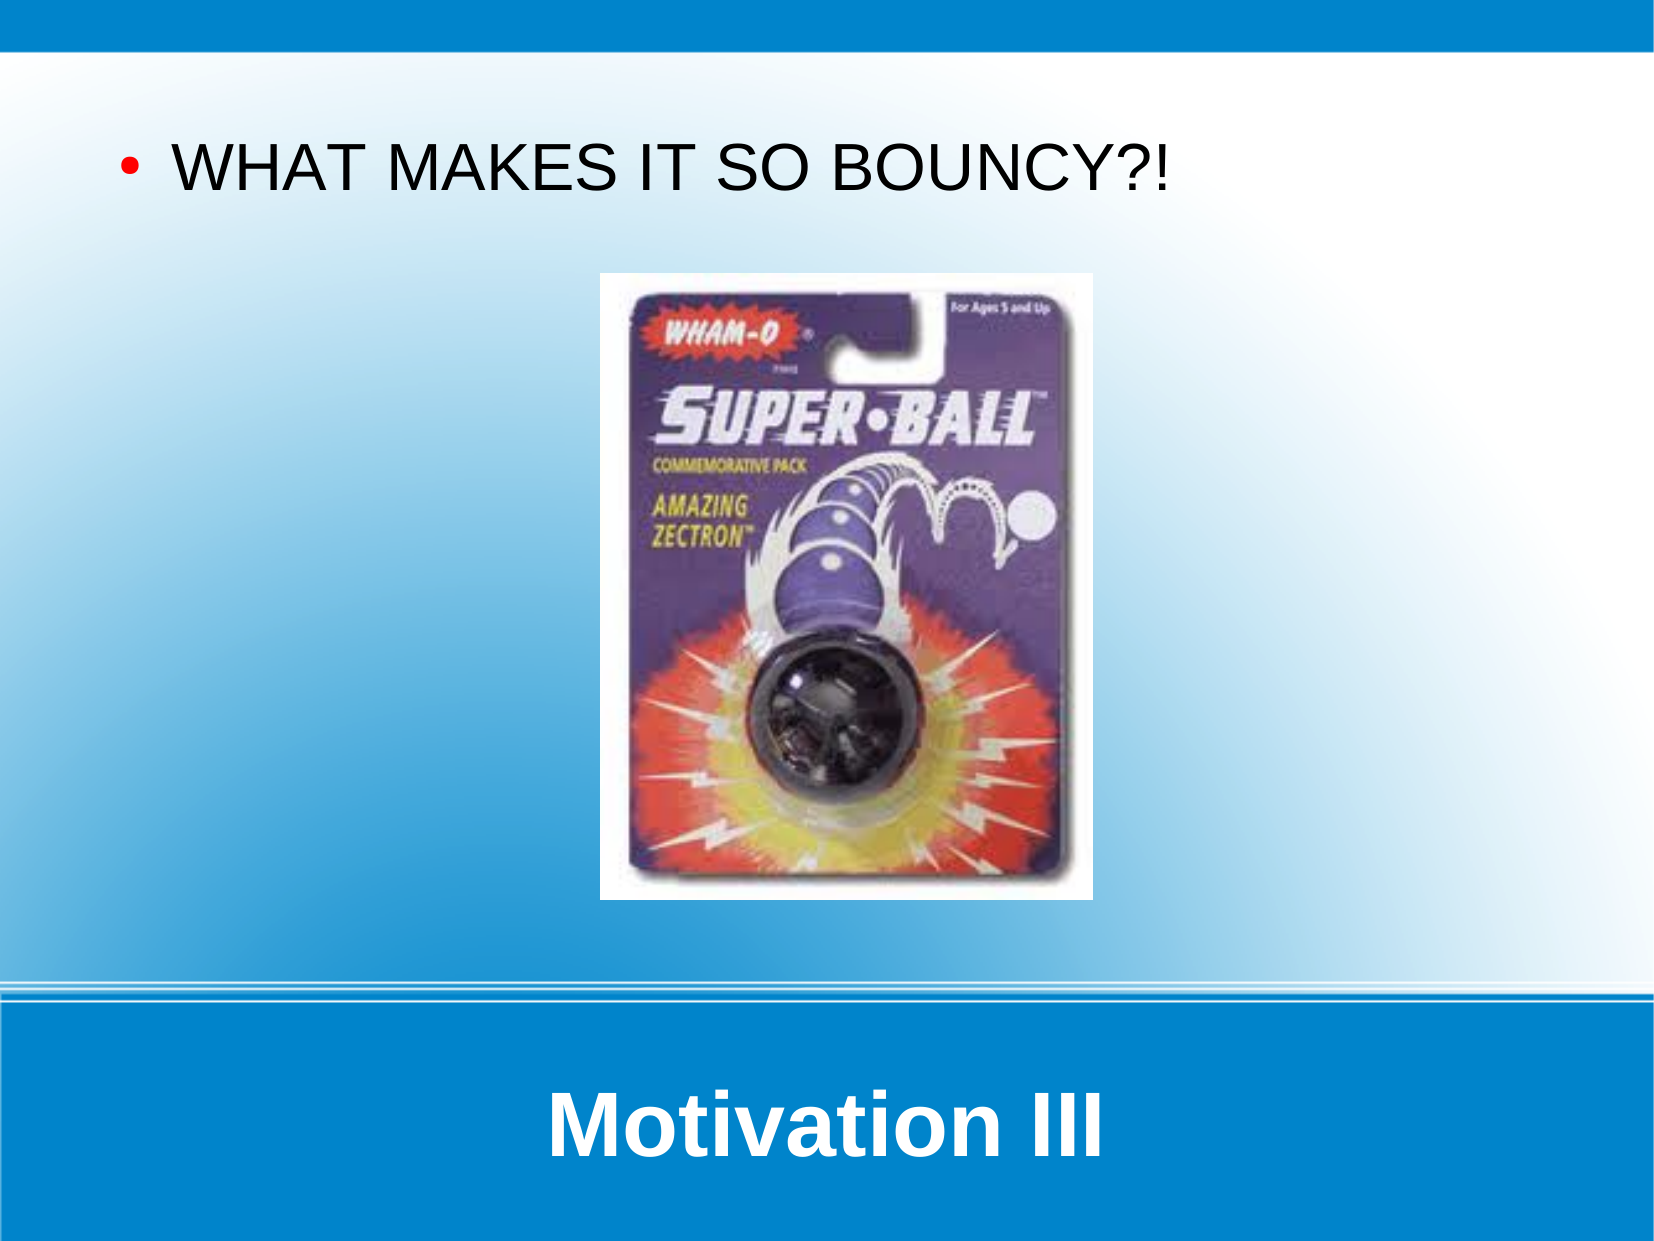

WHAT MAKES IT SO BOUNCY?!
# Motivation III